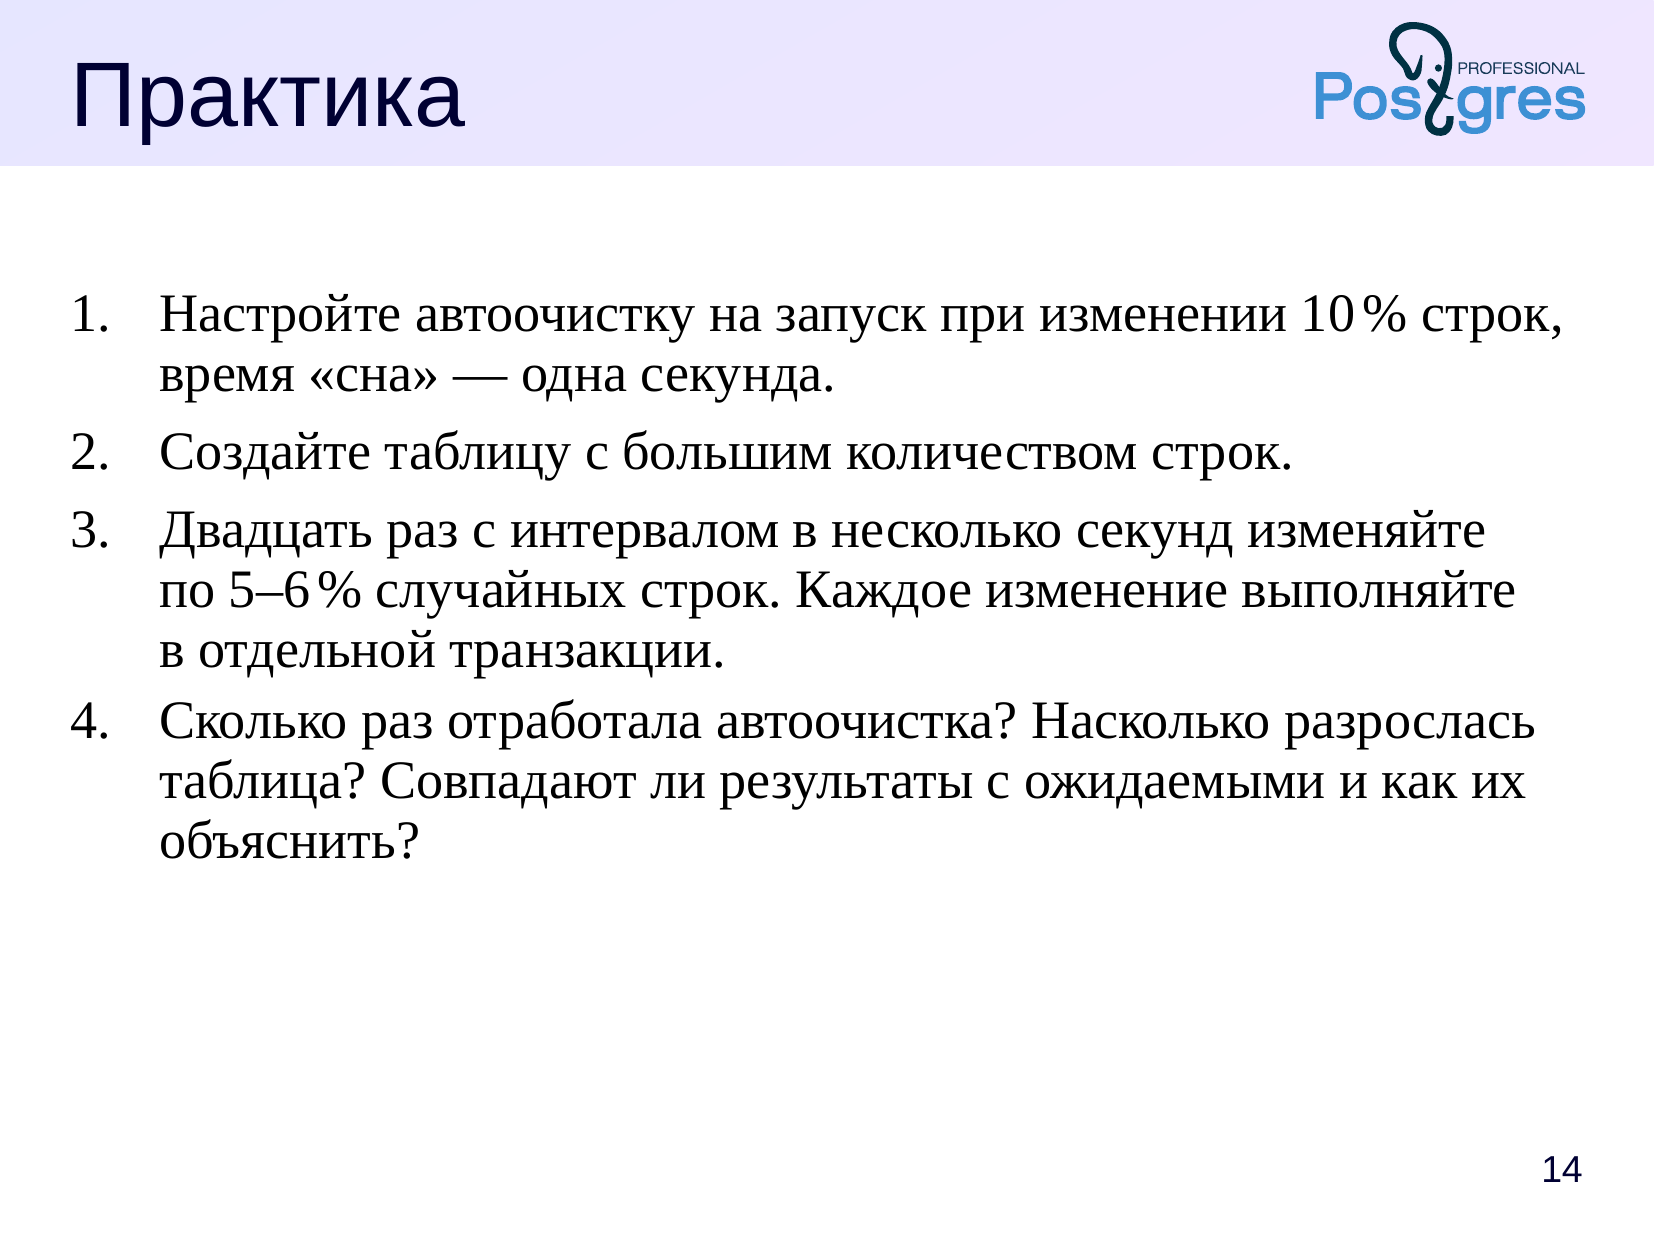

# Практика
Настройте автоочистку на запуск при изменении 10% строк, время «сна» — одна секунда.
Создайте таблицу с большим количеством строк.
Двадцать раз с интервалом в несколько секунд изменяйте
по 5–6% случайных строк. Каждое изменение выполняйте
в отдельной транзакции.
Сколько раз отработала автоочистка? Насколько разрослась таблица? Совпадают ли результаты с ожидаемыми и как их объяснить?